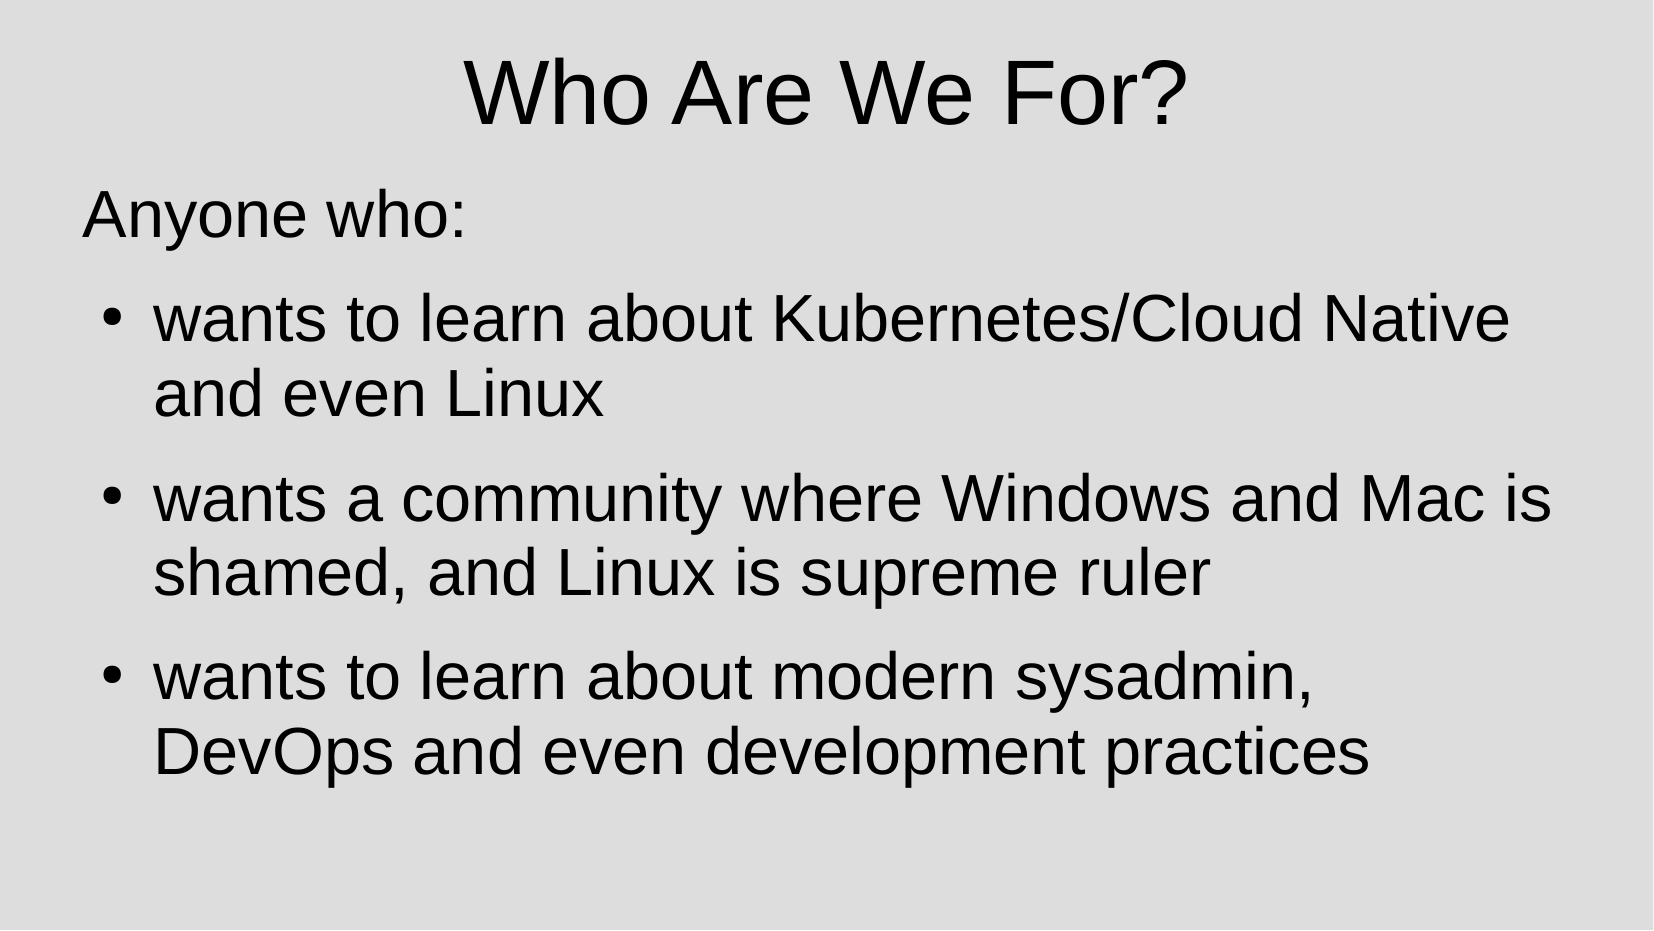

# Who Are We For?
Anyone who:
wants to learn about Kubernetes/Cloud Native and even Linux
wants a community where Windows and Mac is shamed, and Linux is supreme ruler
wants to learn about modern sysadmin, DevOps and even development practices